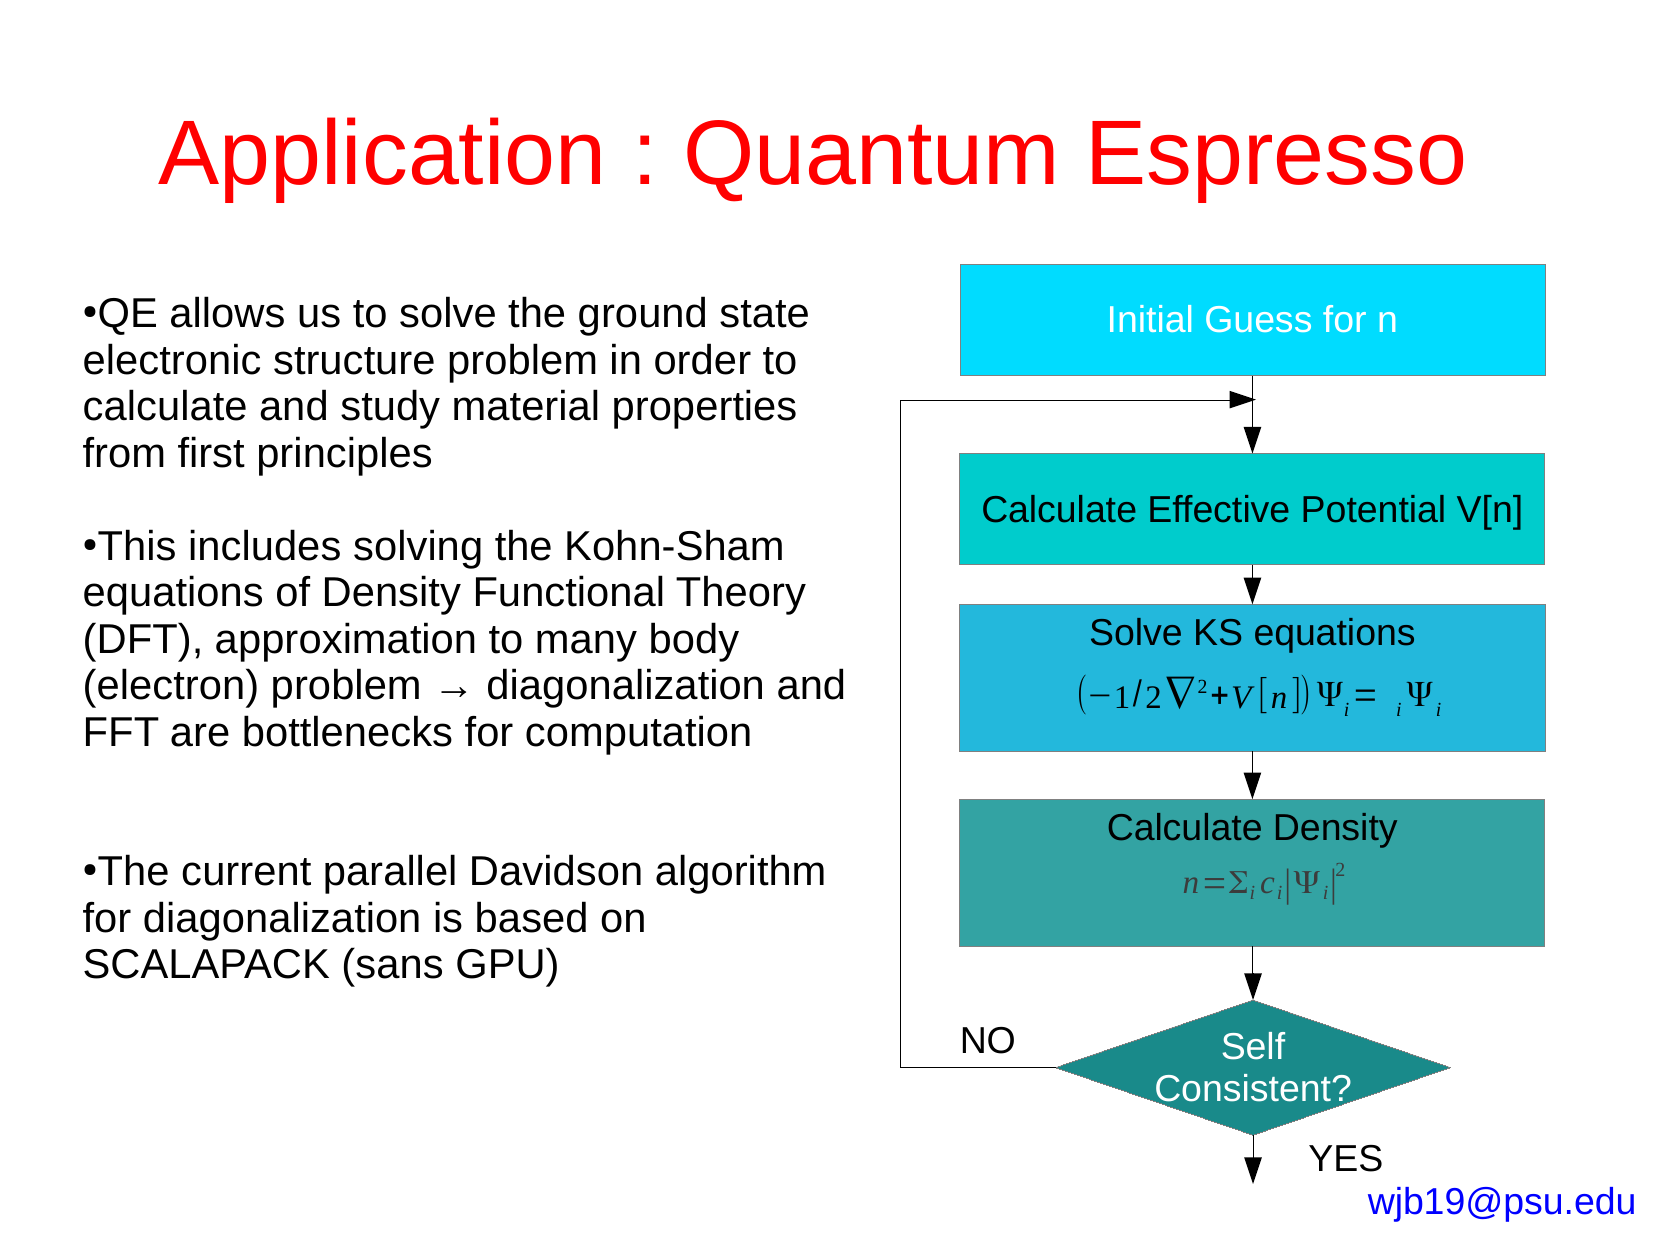

# Application : Quantum Espresso
Initial Guess for n
QE allows us to solve the ground state electronic structure problem in order to calculate and study material properties from first principles
This includes solving the Kohn-Sham equations of Density Functional Theory (DFT), approximation to many body (electron) problem → diagonalization and FFT are bottlenecks for computation
The current parallel Davidson algorithm for diagonalization is based on SCALAPACK (sans GPU)
Calculate Effective Potential V[n]
Solve KS equations
2
1
2
V
n
(
−
/
∇
+
[
]
)
Ψ
=
Ψ
i
i
i
Calculate Density
Self
Consistent?
NO
YES
wjb19@psu.edu